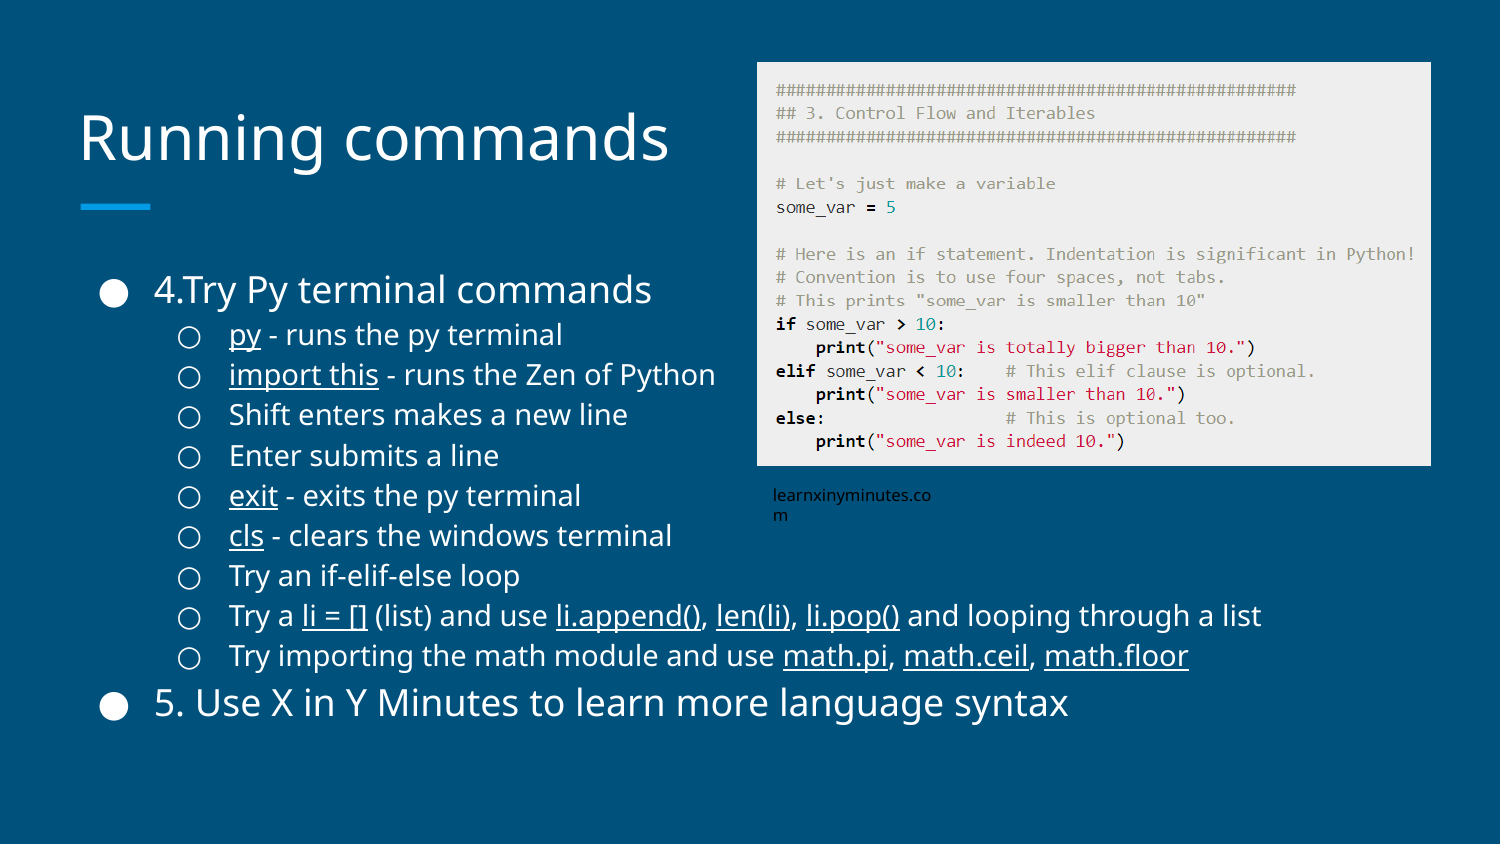

# Running commands
4.Try Py terminal commands
py - runs the py terminal
import this - runs the Zen of Python
Shift enters makes a new line
Enter submits a line
exit - exits the py terminal
cls - clears the windows terminal
Try an if-elif-else loop
Try a li = [] (list) and use li.append(), len(li), li.pop() and looping through a list
Try importing the math module and use math.pi, math.ceil, math.floor
5. Use X in Y Minutes to learn more language syntax
learnxinyminutes.com